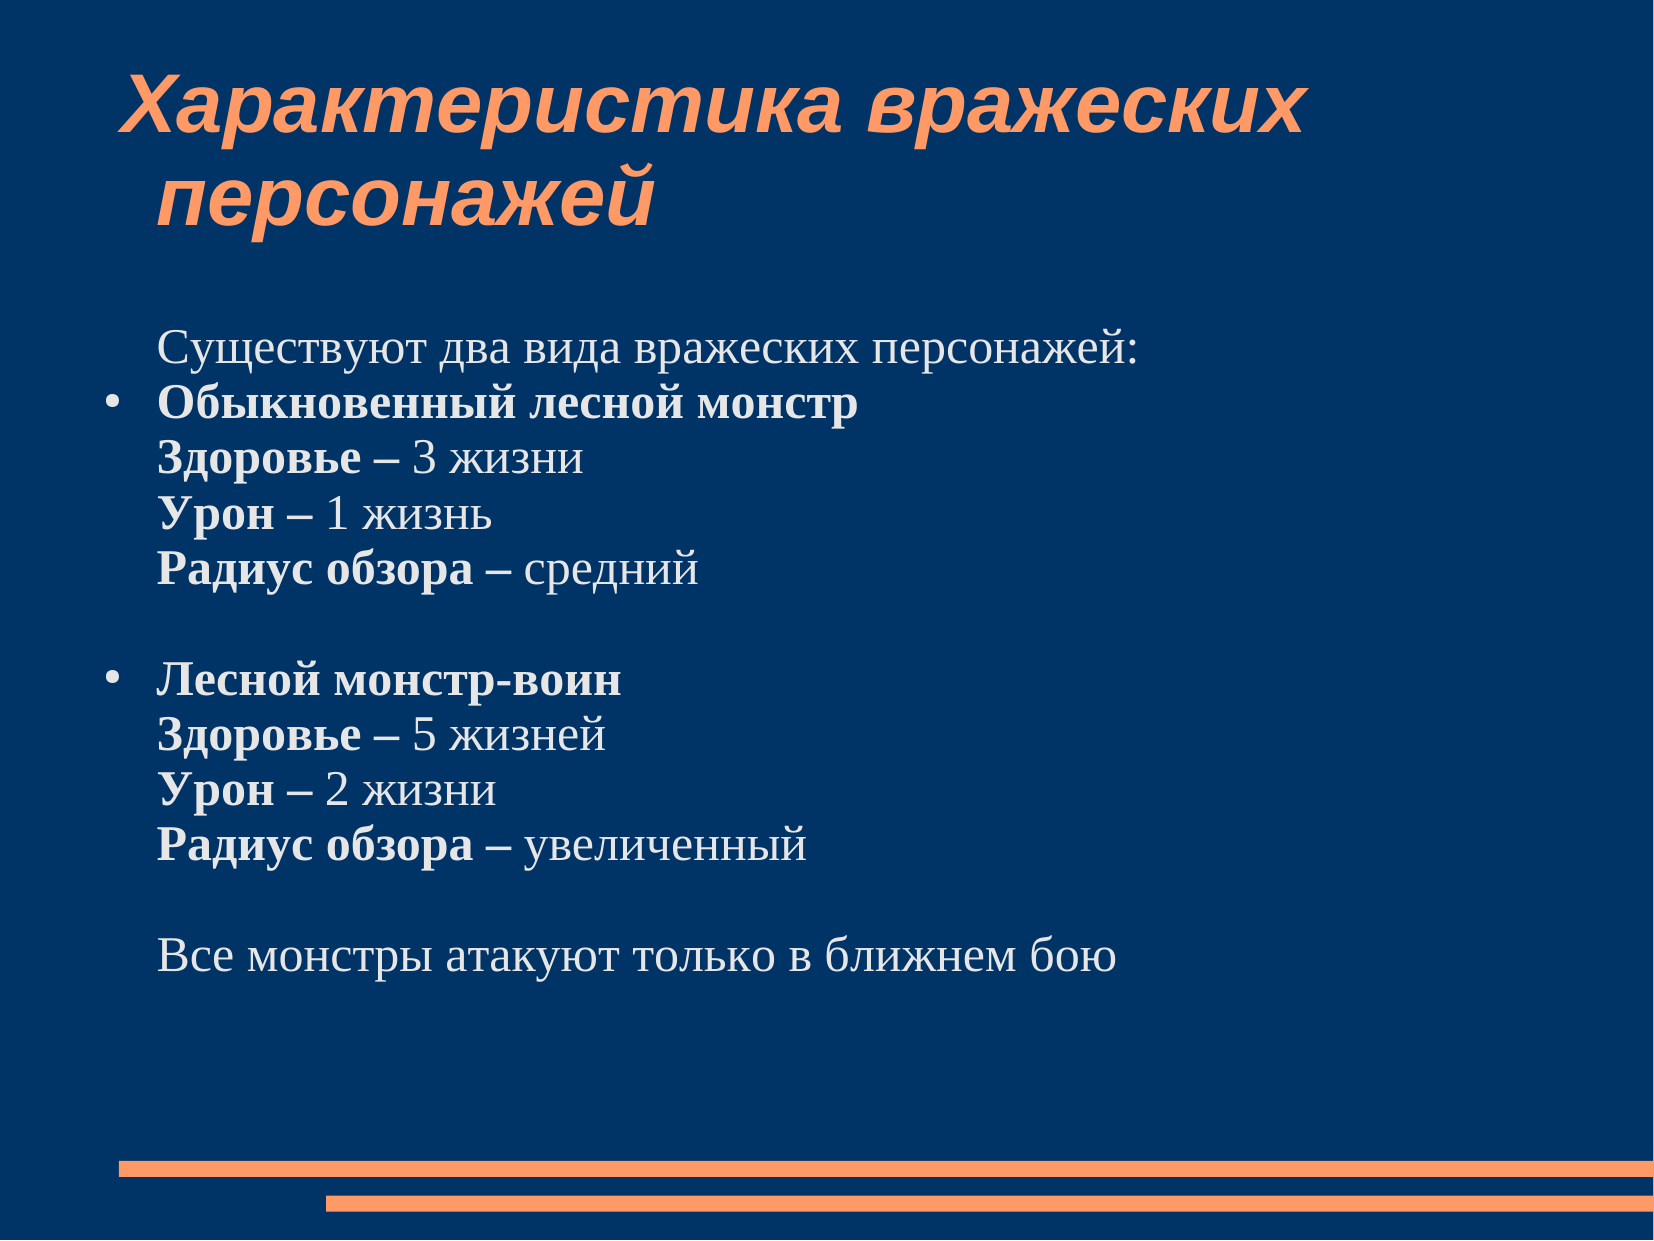

# Характеристика вражеских персонажей
Существуют два вида вражеских персонажей:
Обыкновенный лесной монстр
Здоровье – 3 жизни
Урон – 1 жизнь
Радиус обзора – средний
Лесной монстр-воин
Здоровье – 5 жизней
Урон – 2 жизни
Радиус обзора – увеличенный
Все монстры атакуют только в ближнем бою